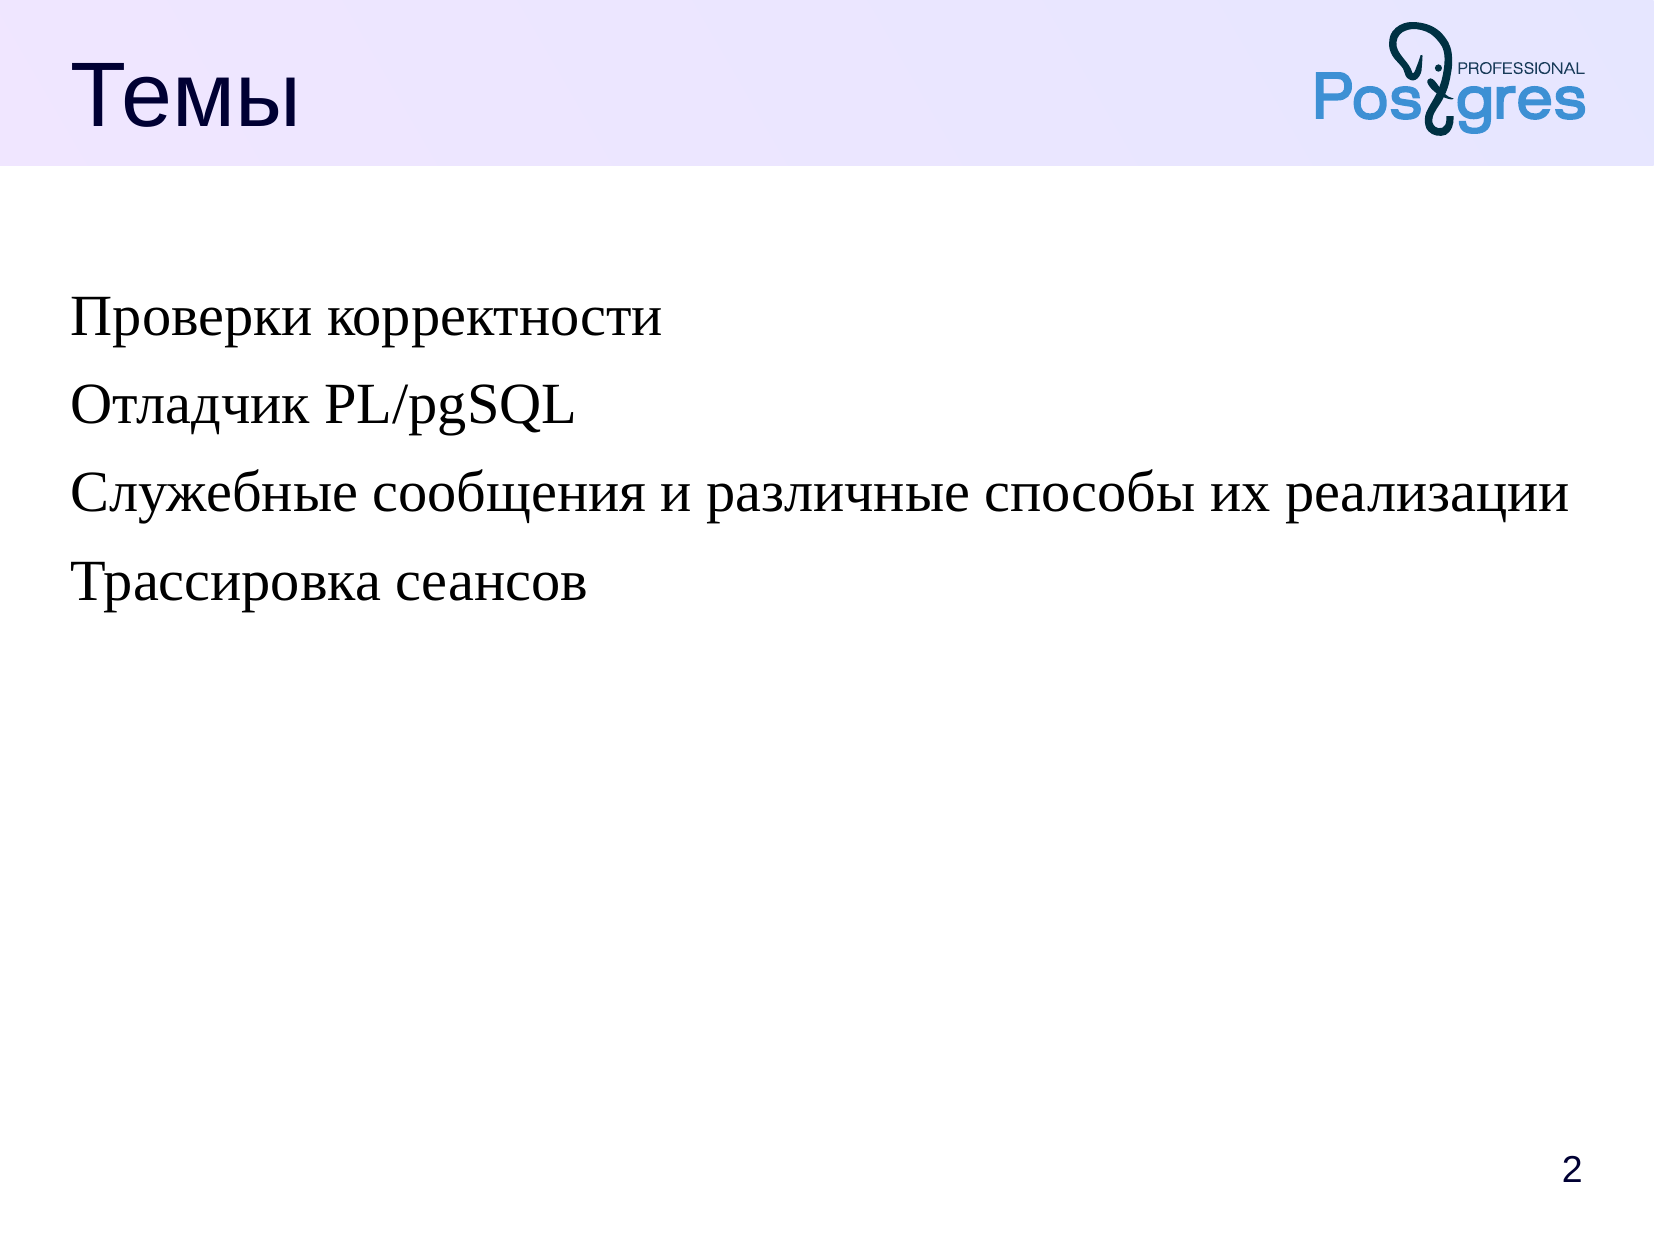

# Темы
Проверки корректности
Отладчик PL/pgSQL
Служебные сообщения и различные способы их реализации
Трассировка сеансов